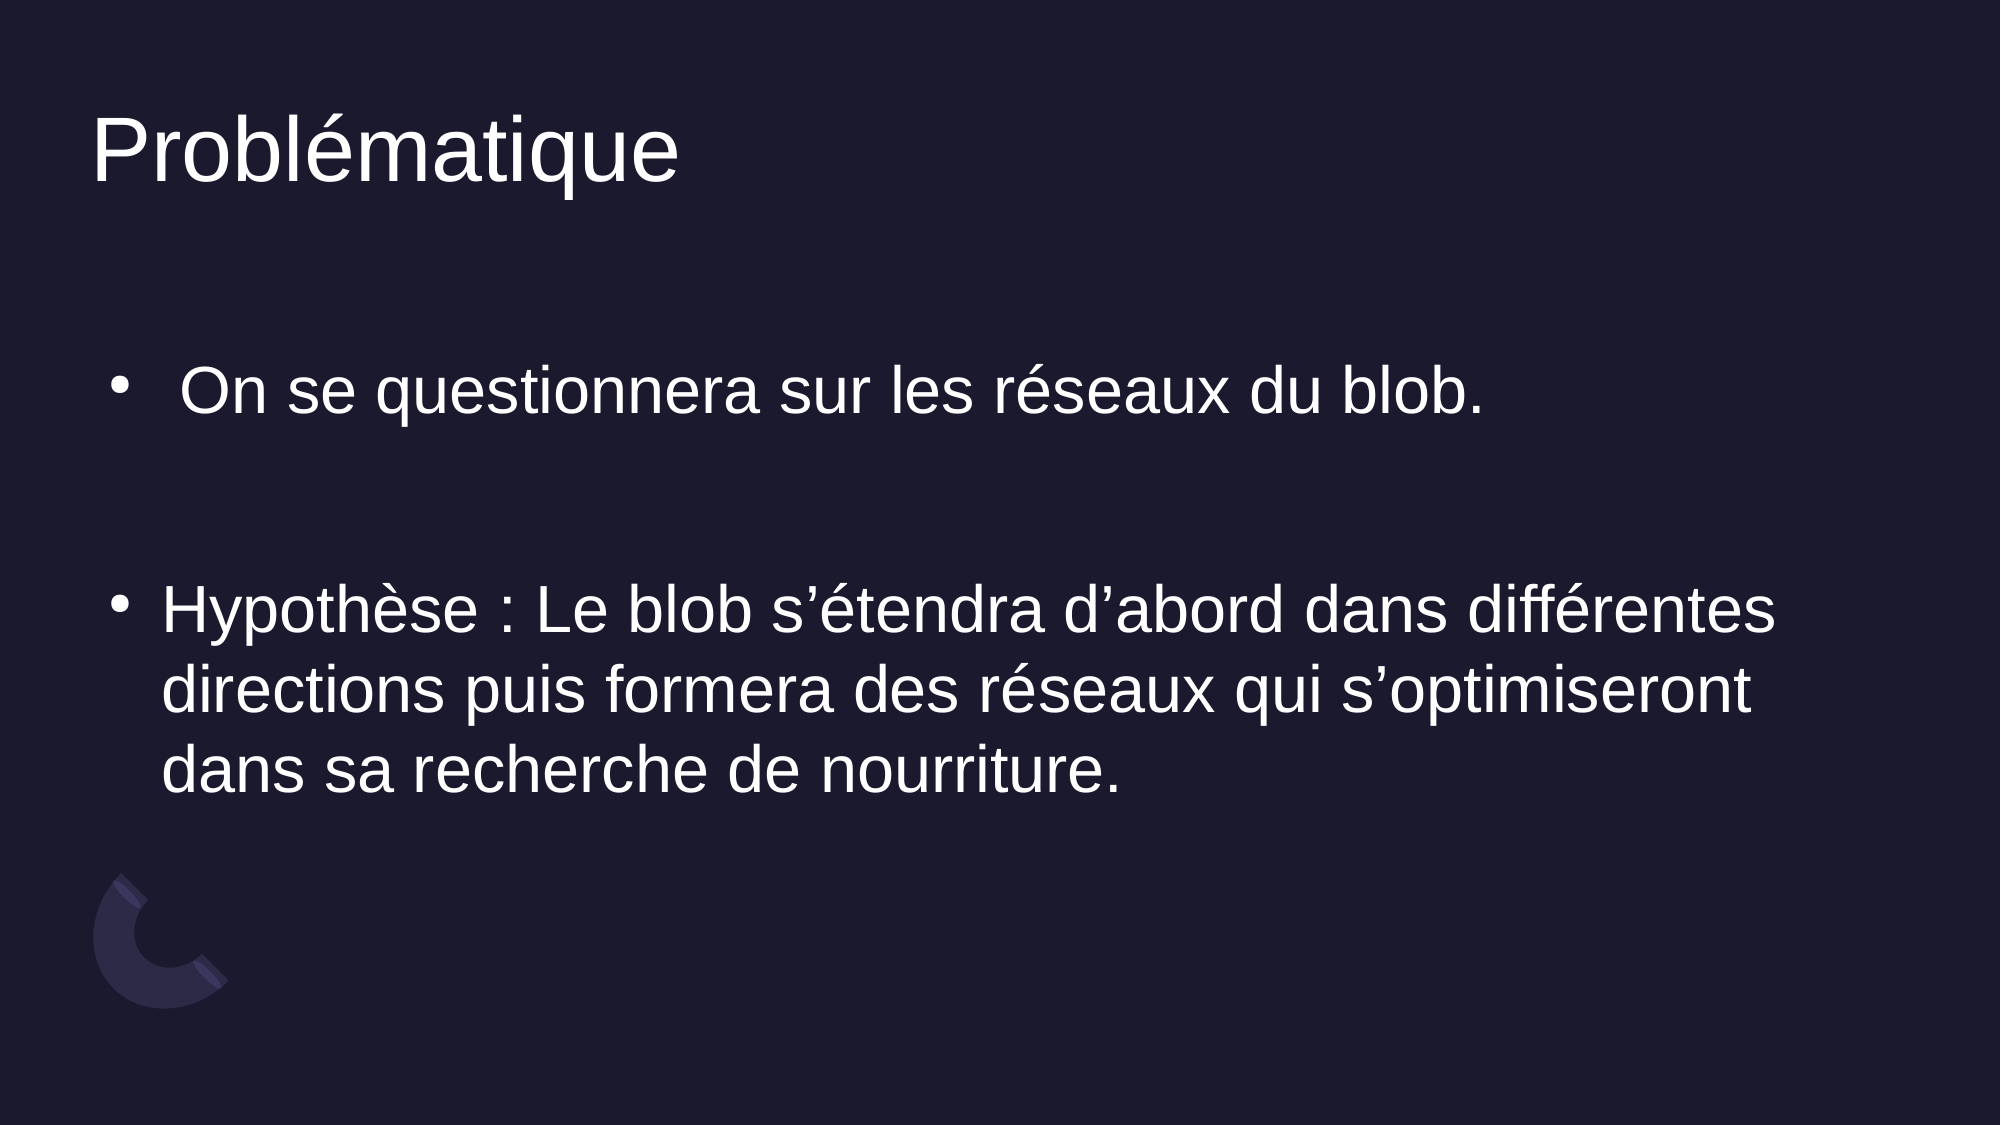

# Problématique
 On se questionnera sur les réseaux du blob.
Hypothèse : Le blob s’étendra d’abord dans différentes directions puis formera des réseaux qui s’optimiseront dans sa recherche de nourriture.